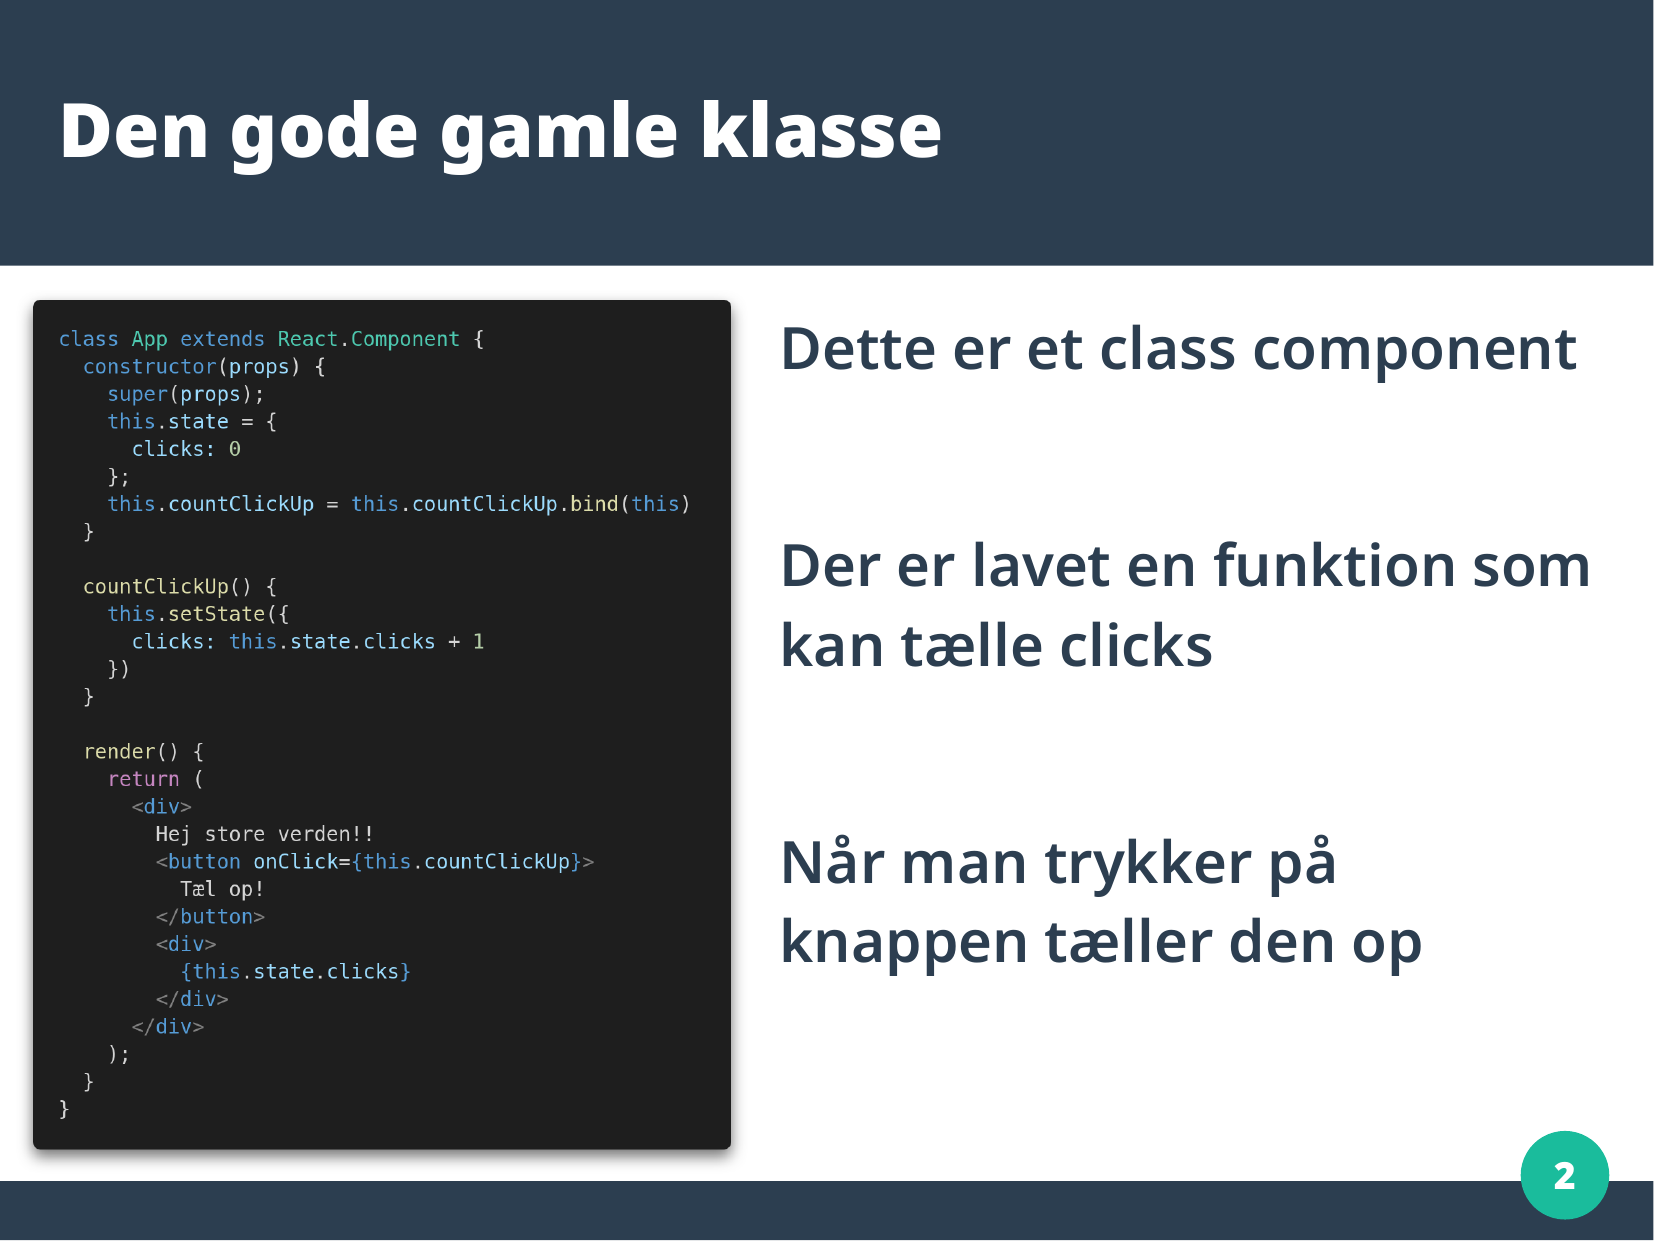

# Den gode gamle klasse
Dette er et class component
Der er lavet en funktion som kan tælle clicks
Når man trykker på knappen tæller den op
2